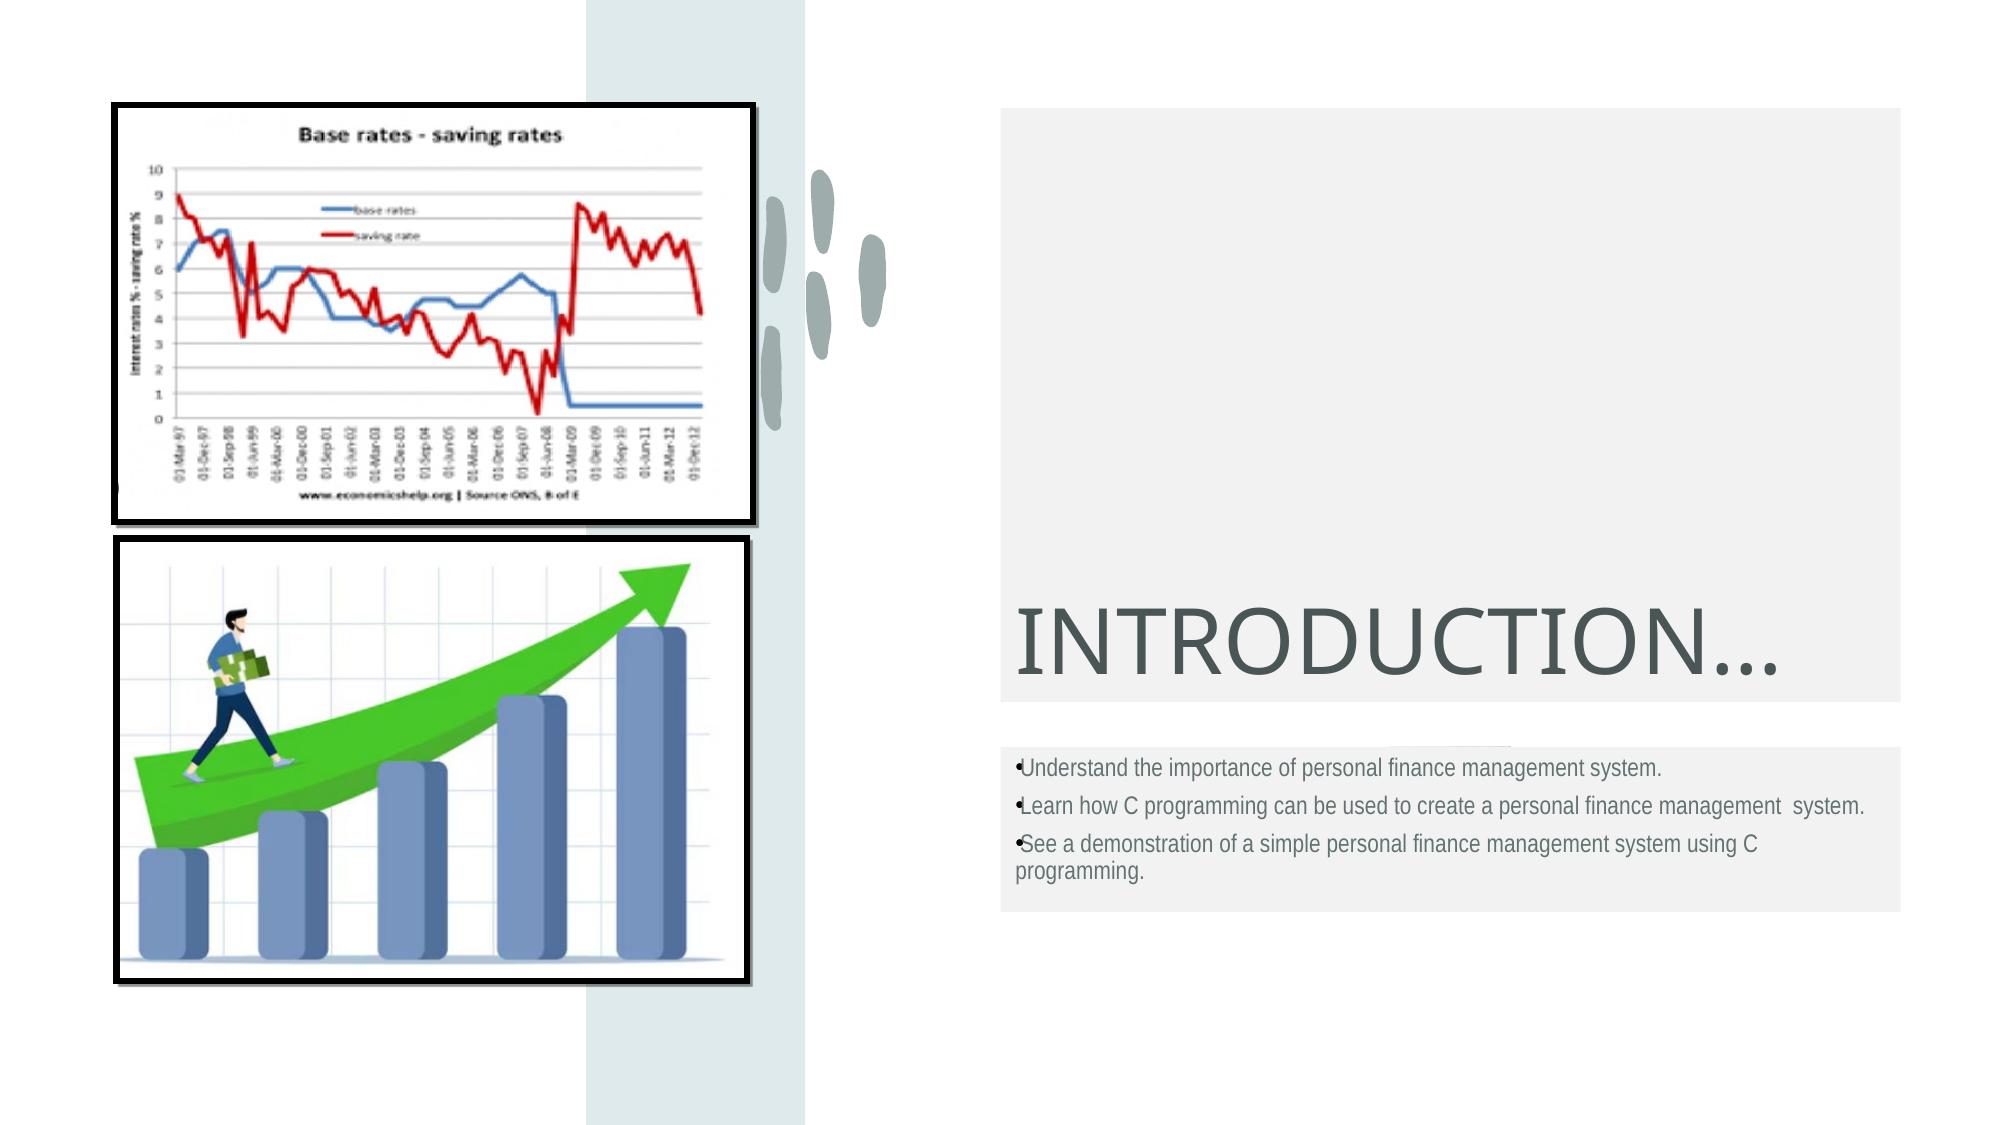

# introduction…
Understand the importance of personal finance management system.
Learn how C programming can be used to create a personal finance management system.
See a demonstration of a simple personal finance management system using C programming.